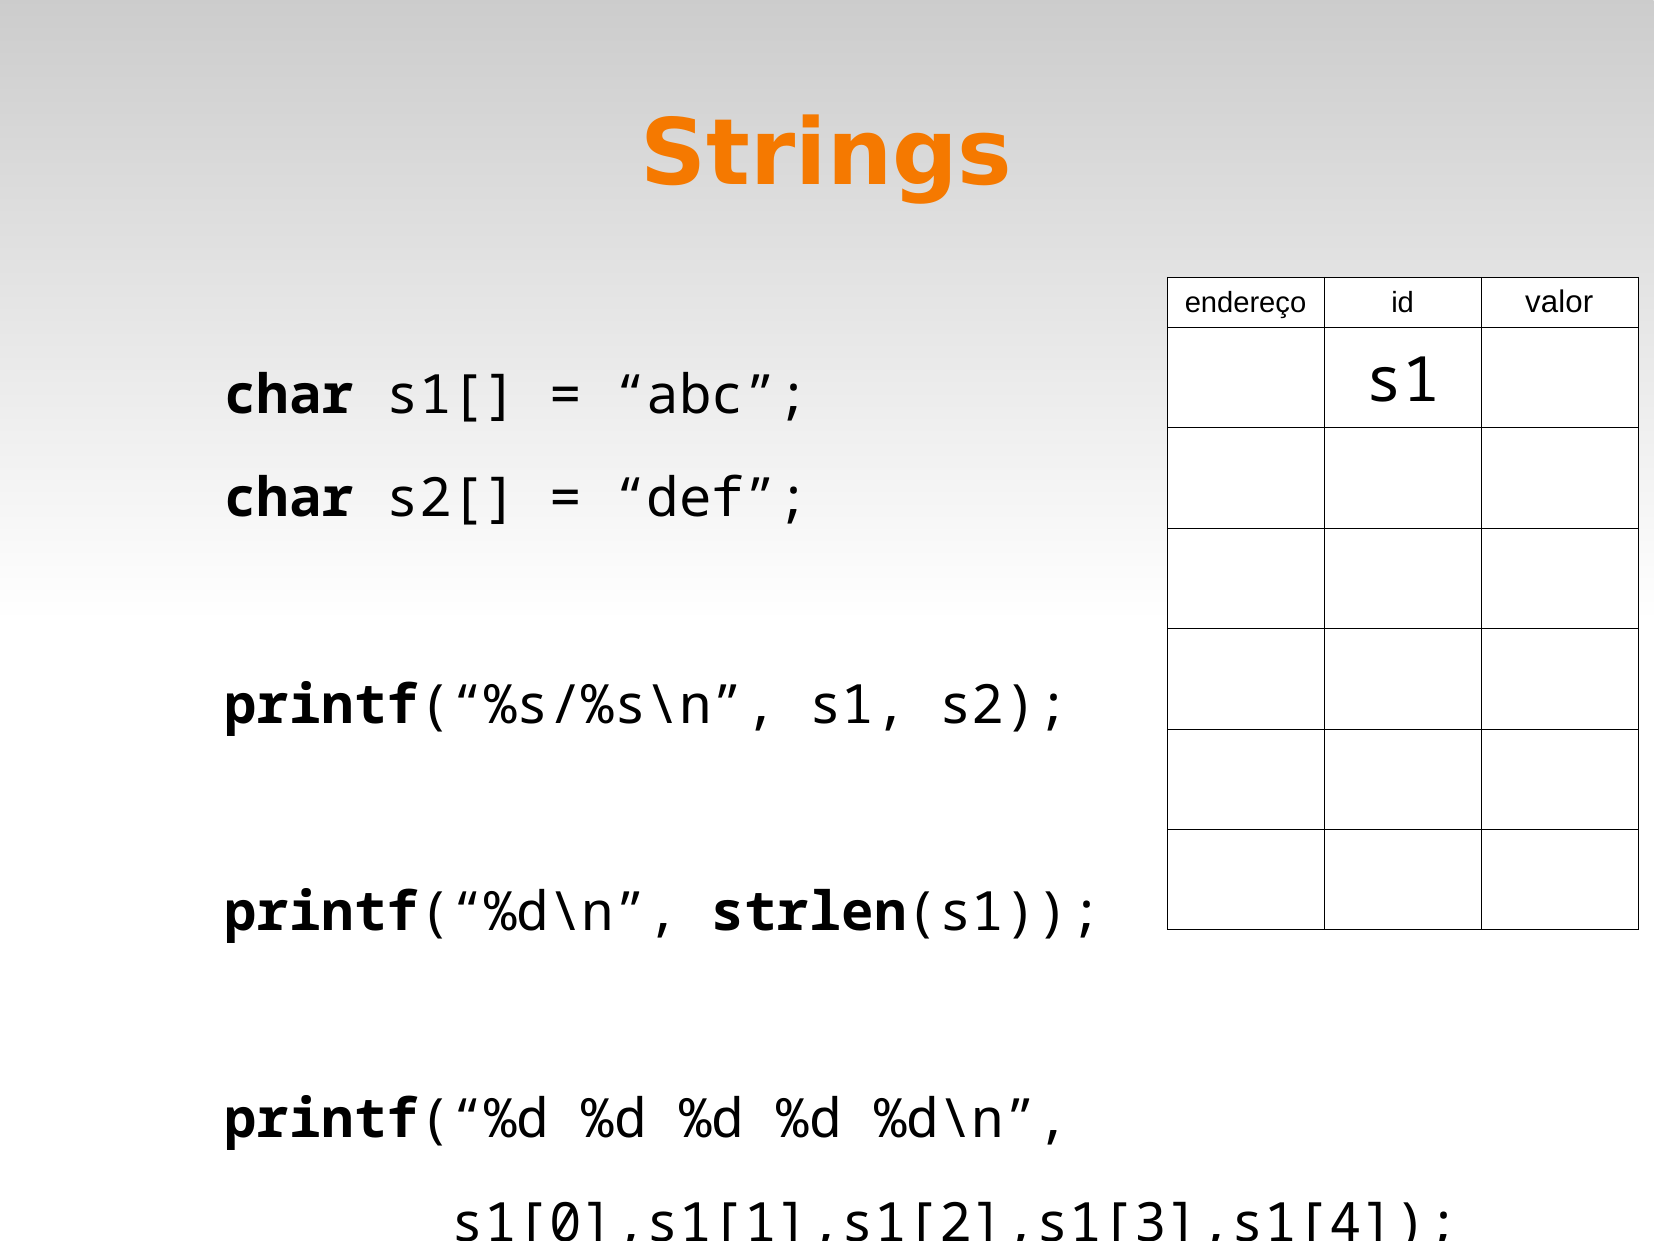

# Strings
| endereço | id | valor |
| --- | --- | --- |
| | s1 | |
| | | |
| | | |
| | | |
| | | |
| | | |
char s1[] = “abc”;
char s2[] = “def”;
printf(“%s/%s\n”, s1, s2);
printf(“%d\n”, strlen(s1));
printf(“%d %d %d %d %d\n”,
 s1[0],s1[1],s1[2],s1[3],s1[4]);